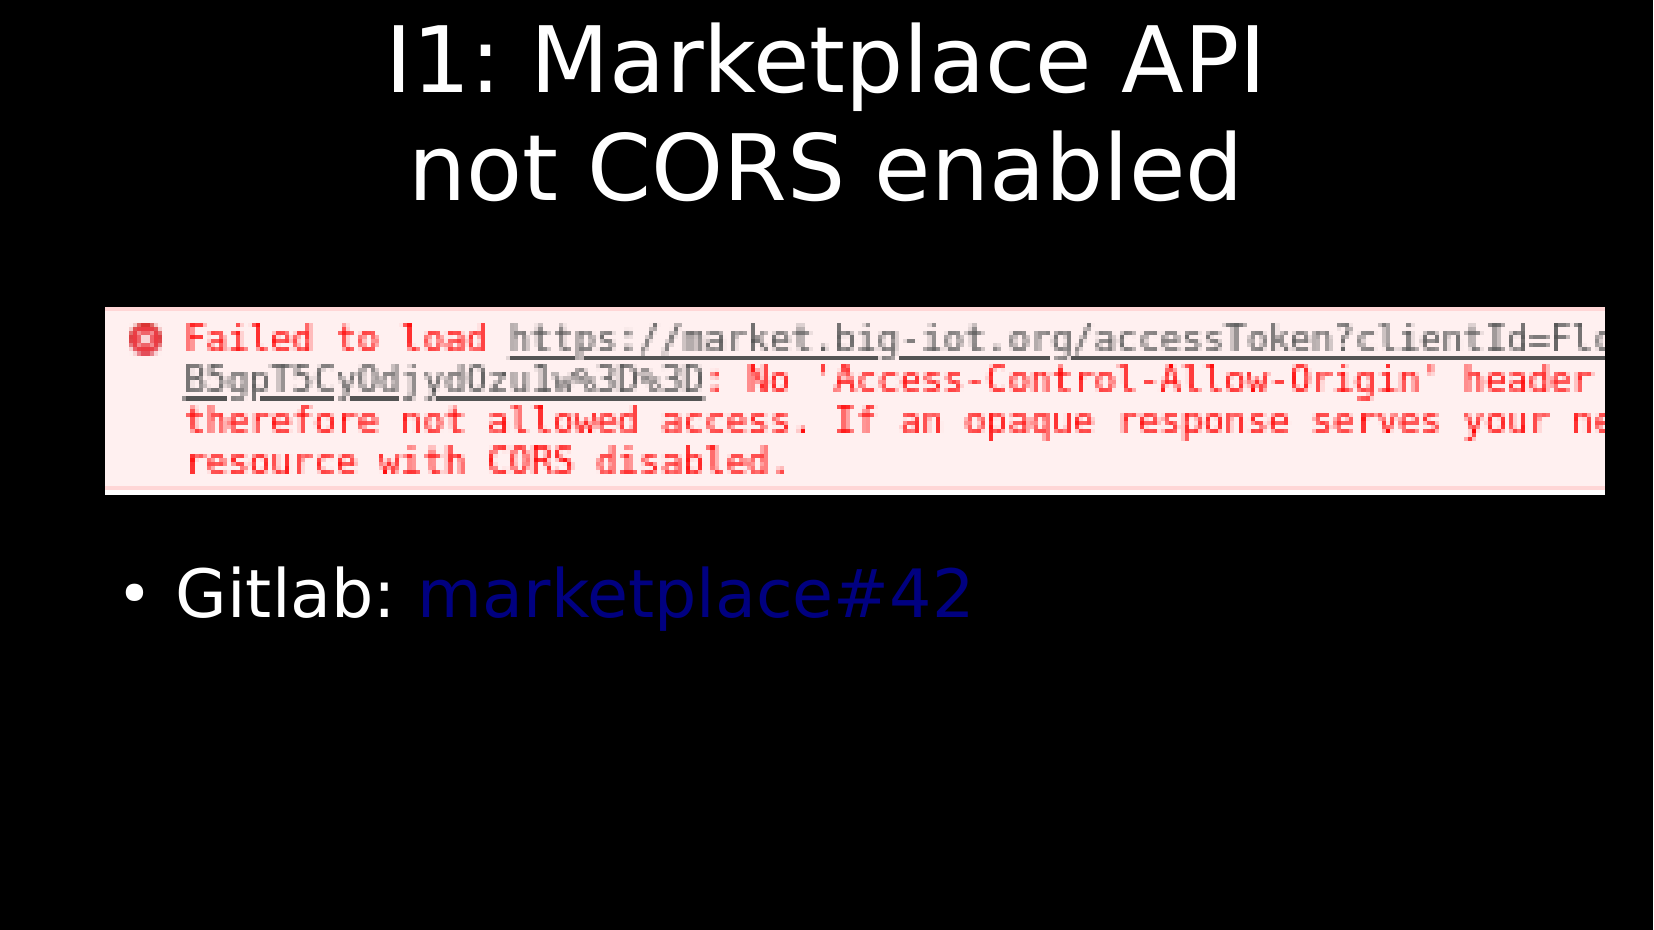

# I1: Marketplace API not CORS enabled
Gitlab: marketplace#42